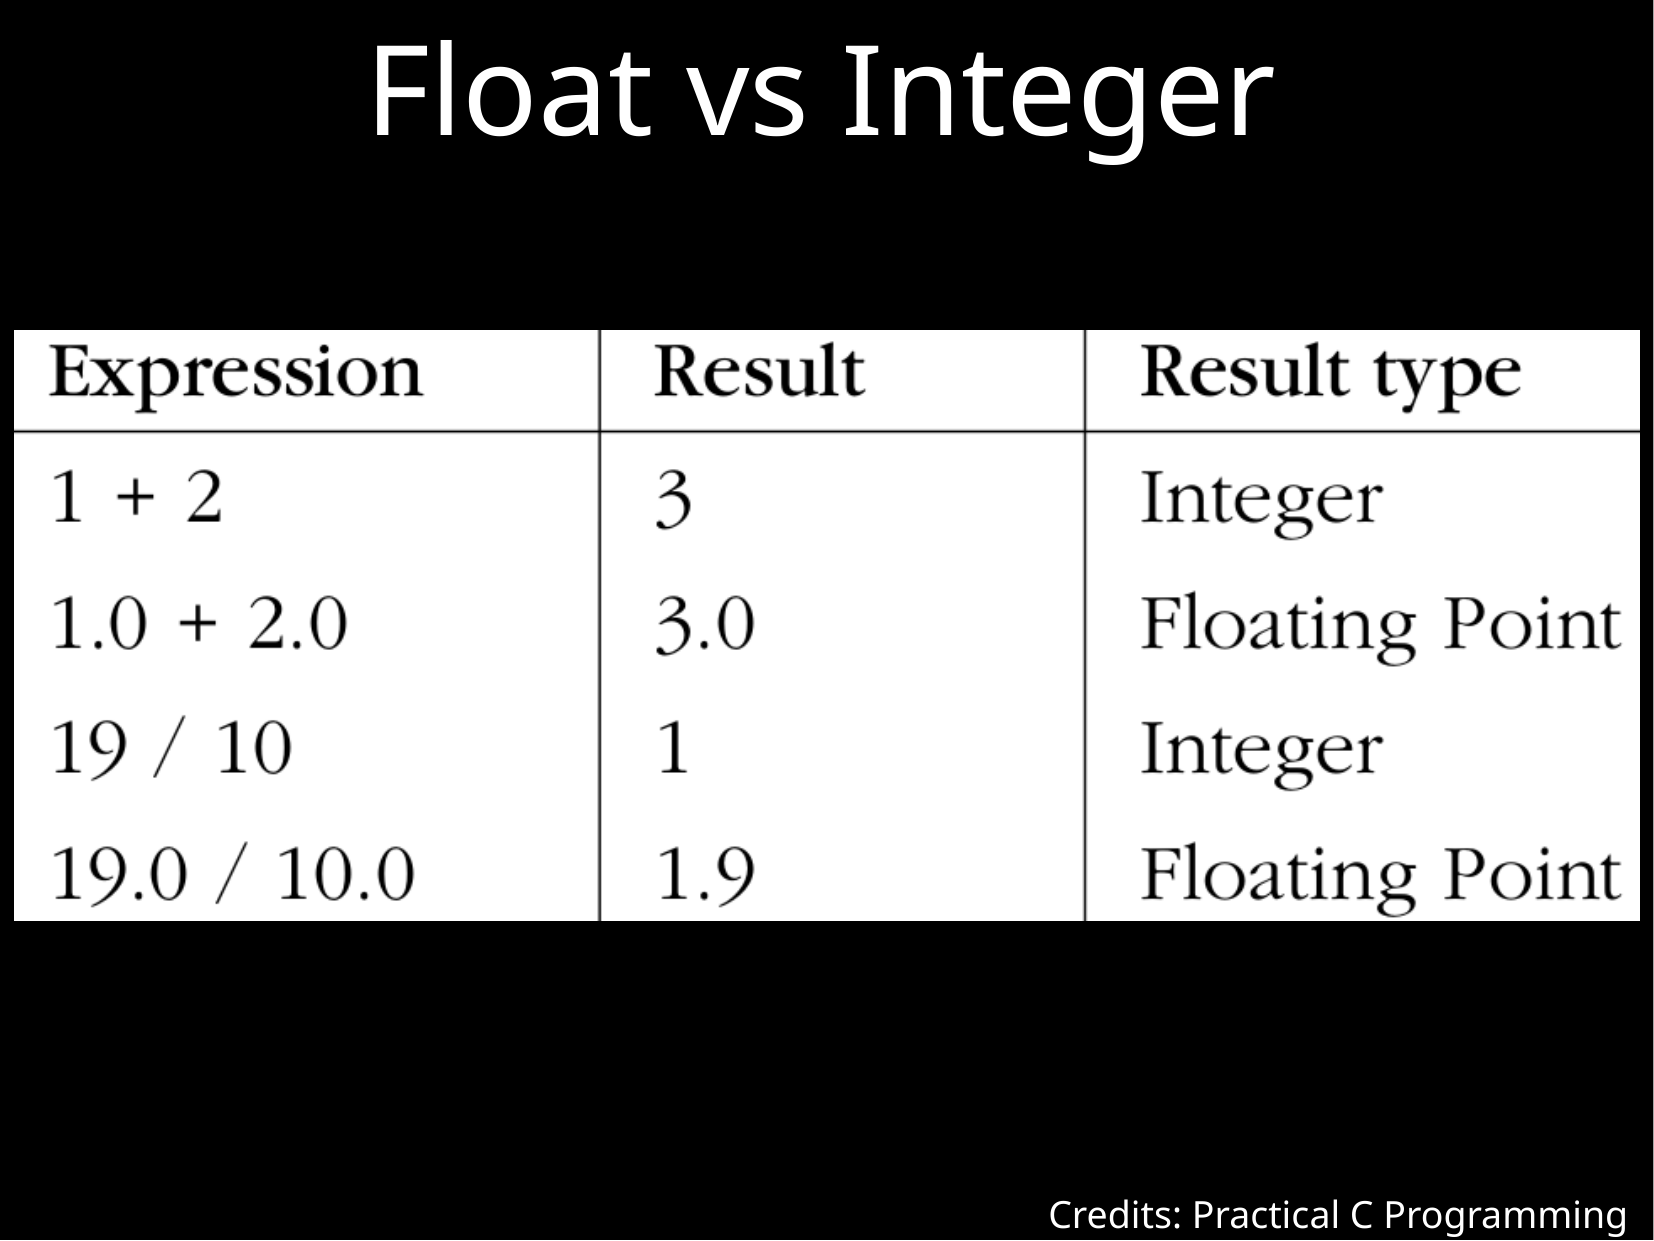

Float vs Integer
Credits: Practical C Programming